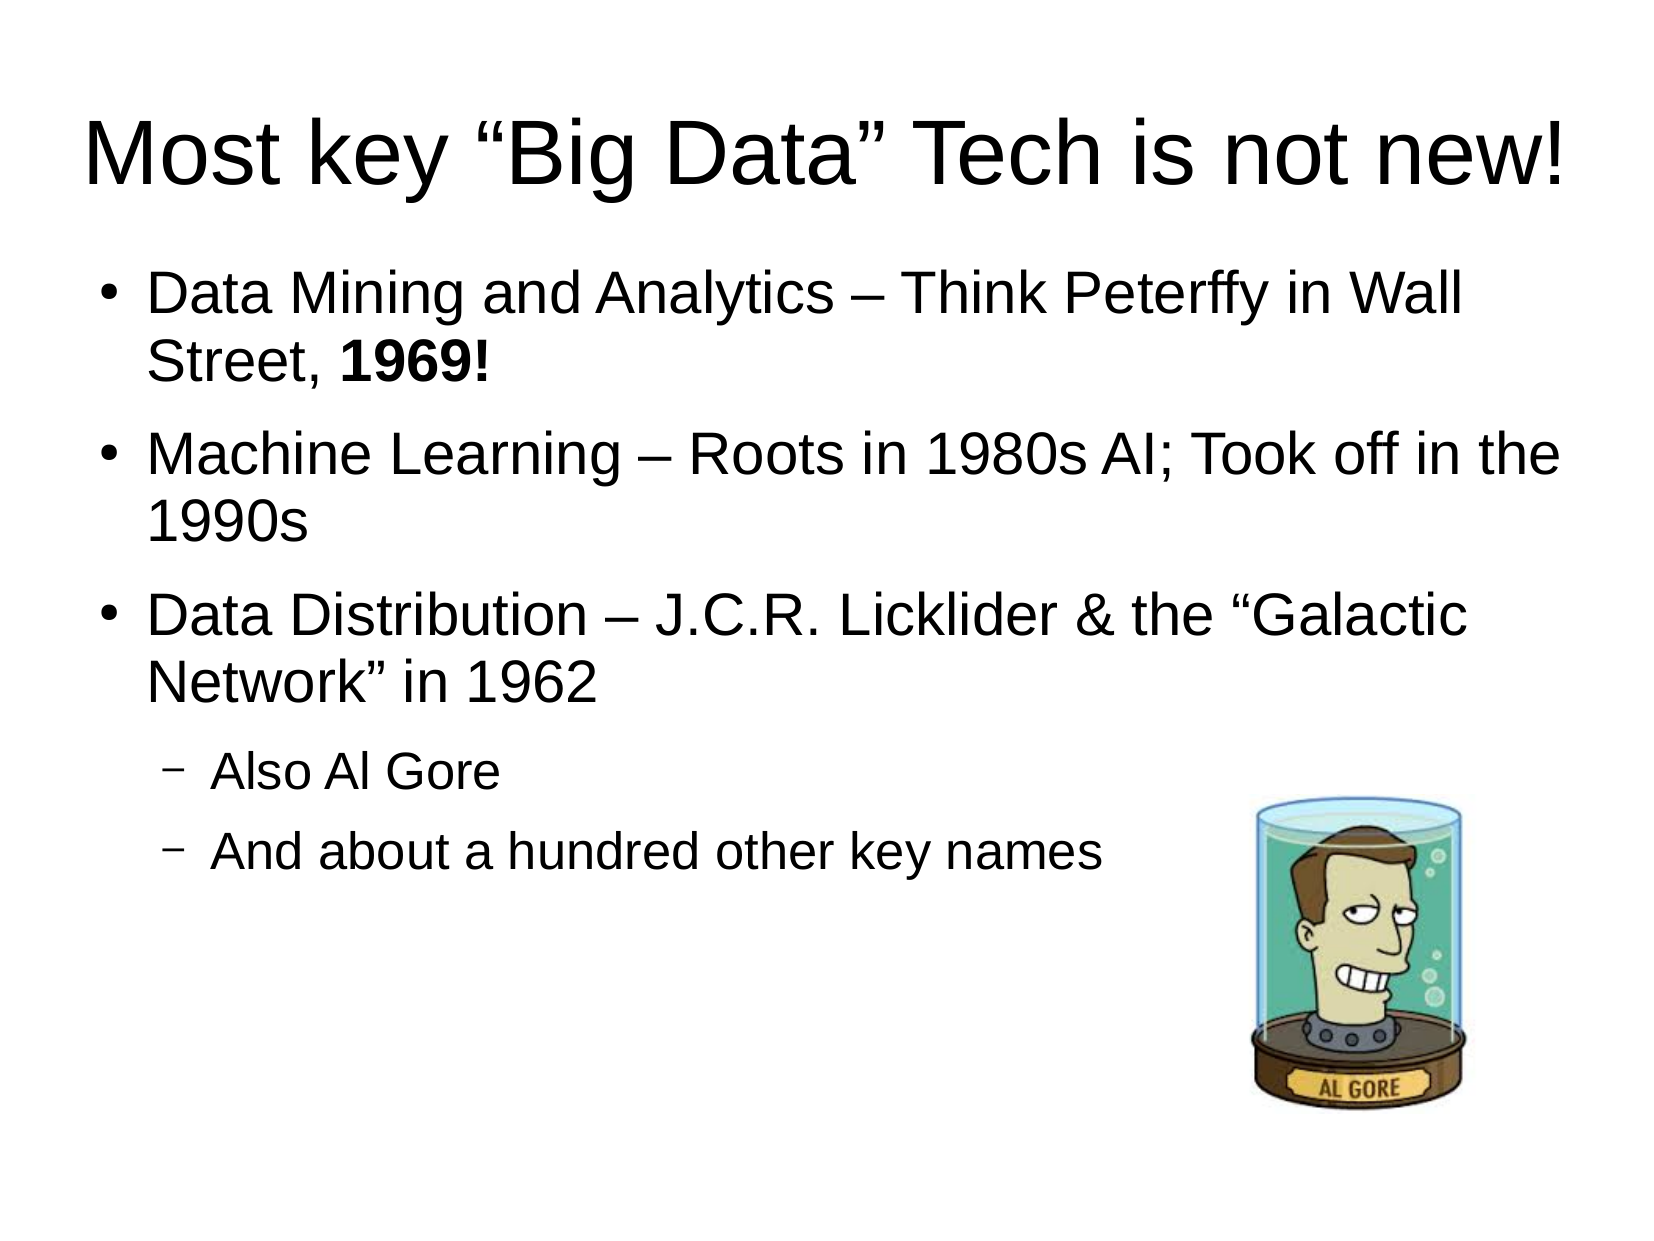

# Most key “Big Data” Tech is not new!
Data Mining and Analytics – Think Peterffy in Wall Street, 1969!
Machine Learning – Roots in 1980s AI; Took off in the 1990s
Data Distribution – J.C.R. Licklider & the “Galactic Network” in 1962
Also Al Gore
And about a hundred other key names